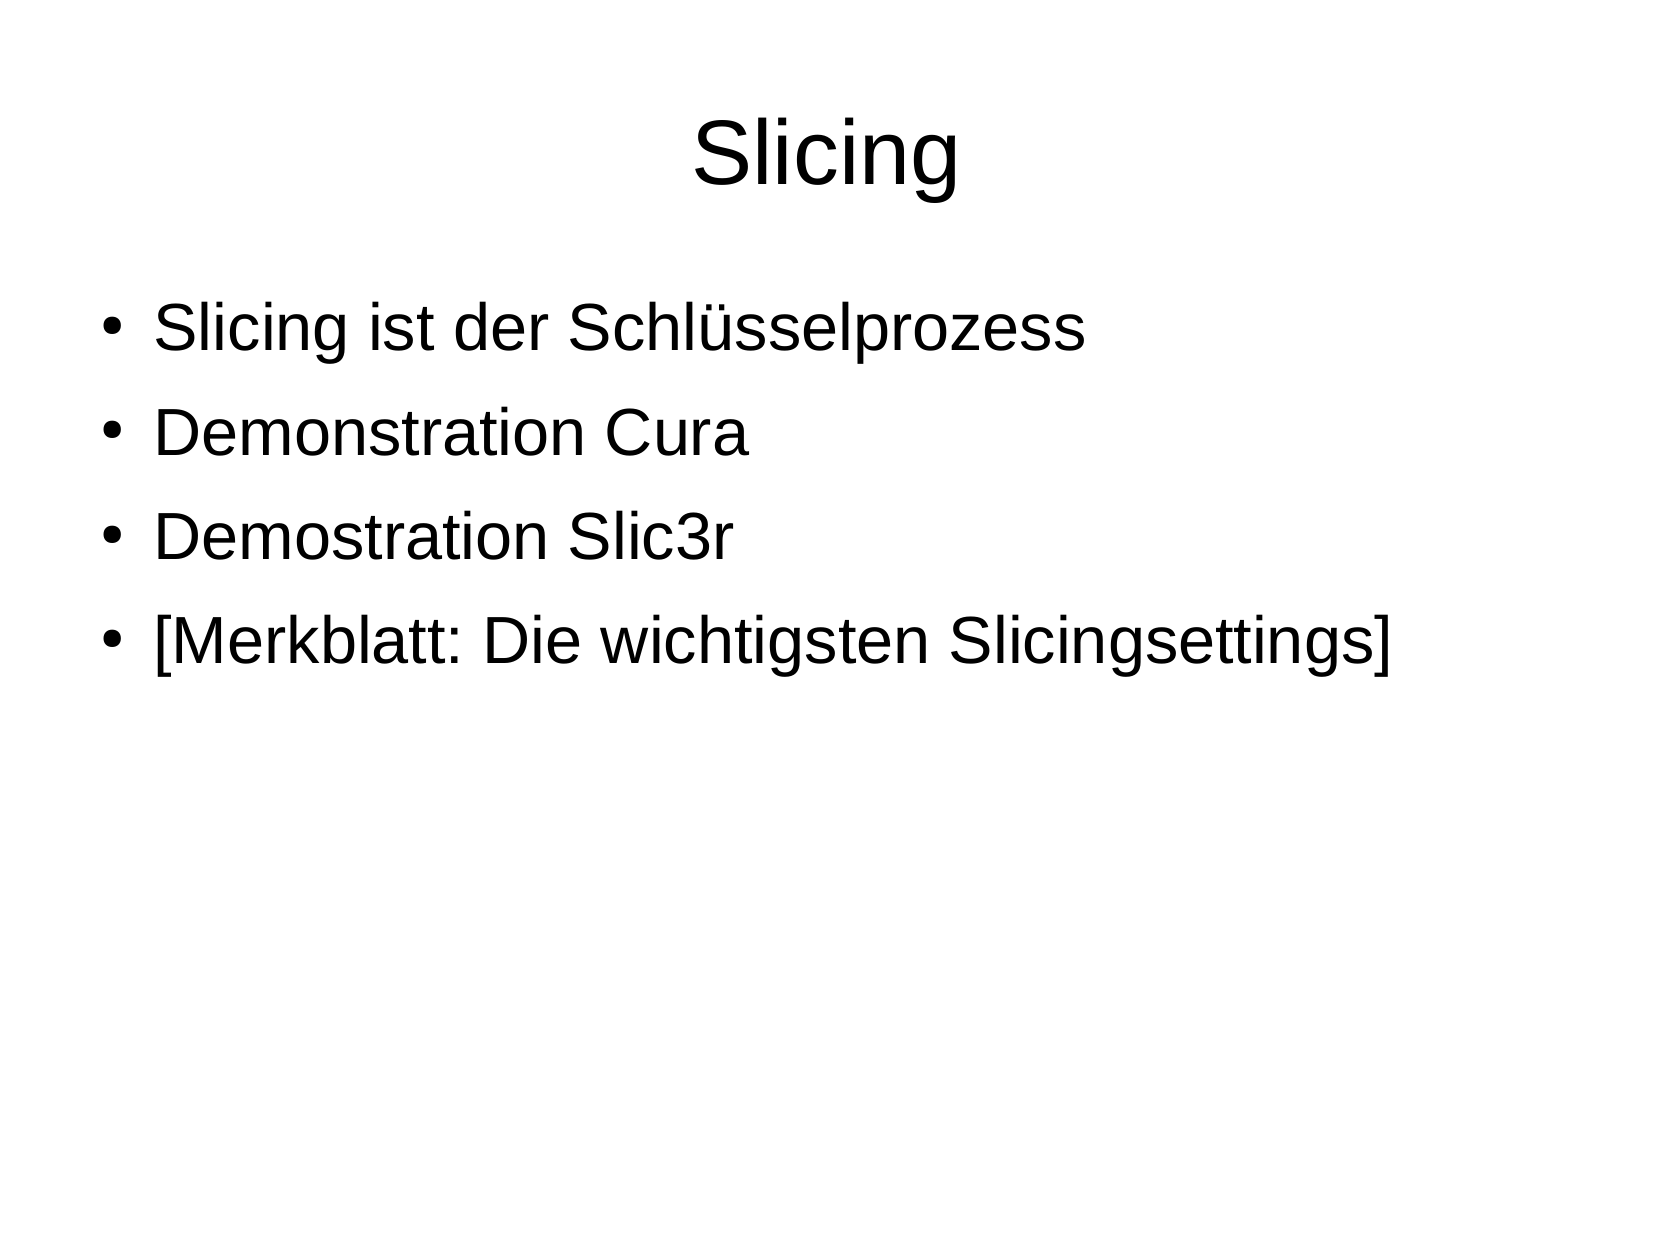

# Slicing
Slicing ist der Schlüsselprozess
Demonstration Cura
Demostration Slic3r
[Merkblatt: Die wichtigsten Slicingsettings]